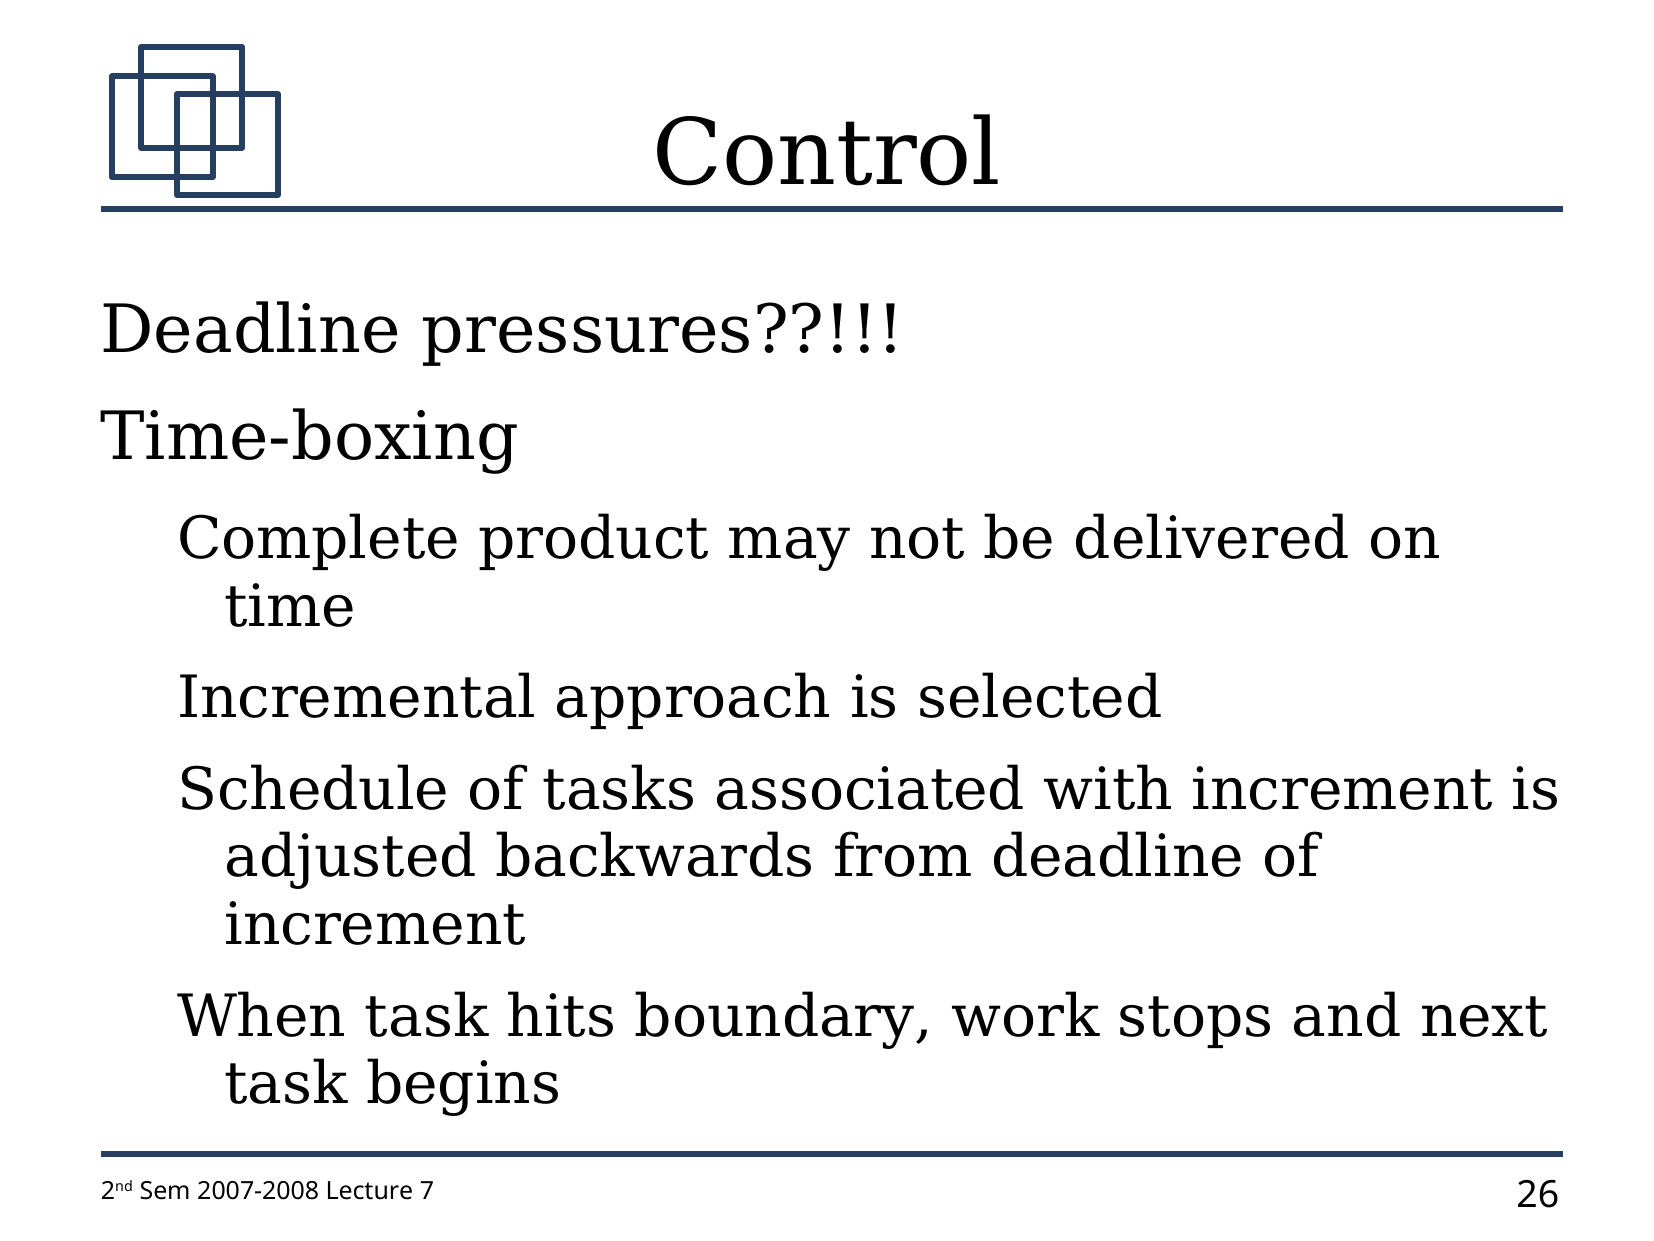

# Control
Deadline pressures??!!!
Time-boxing
Complete product may not be delivered on time
Incremental approach is selected
Schedule of tasks associated with increment is adjusted backwards from deadline of increment
When task hits boundary, work stops and next task begins